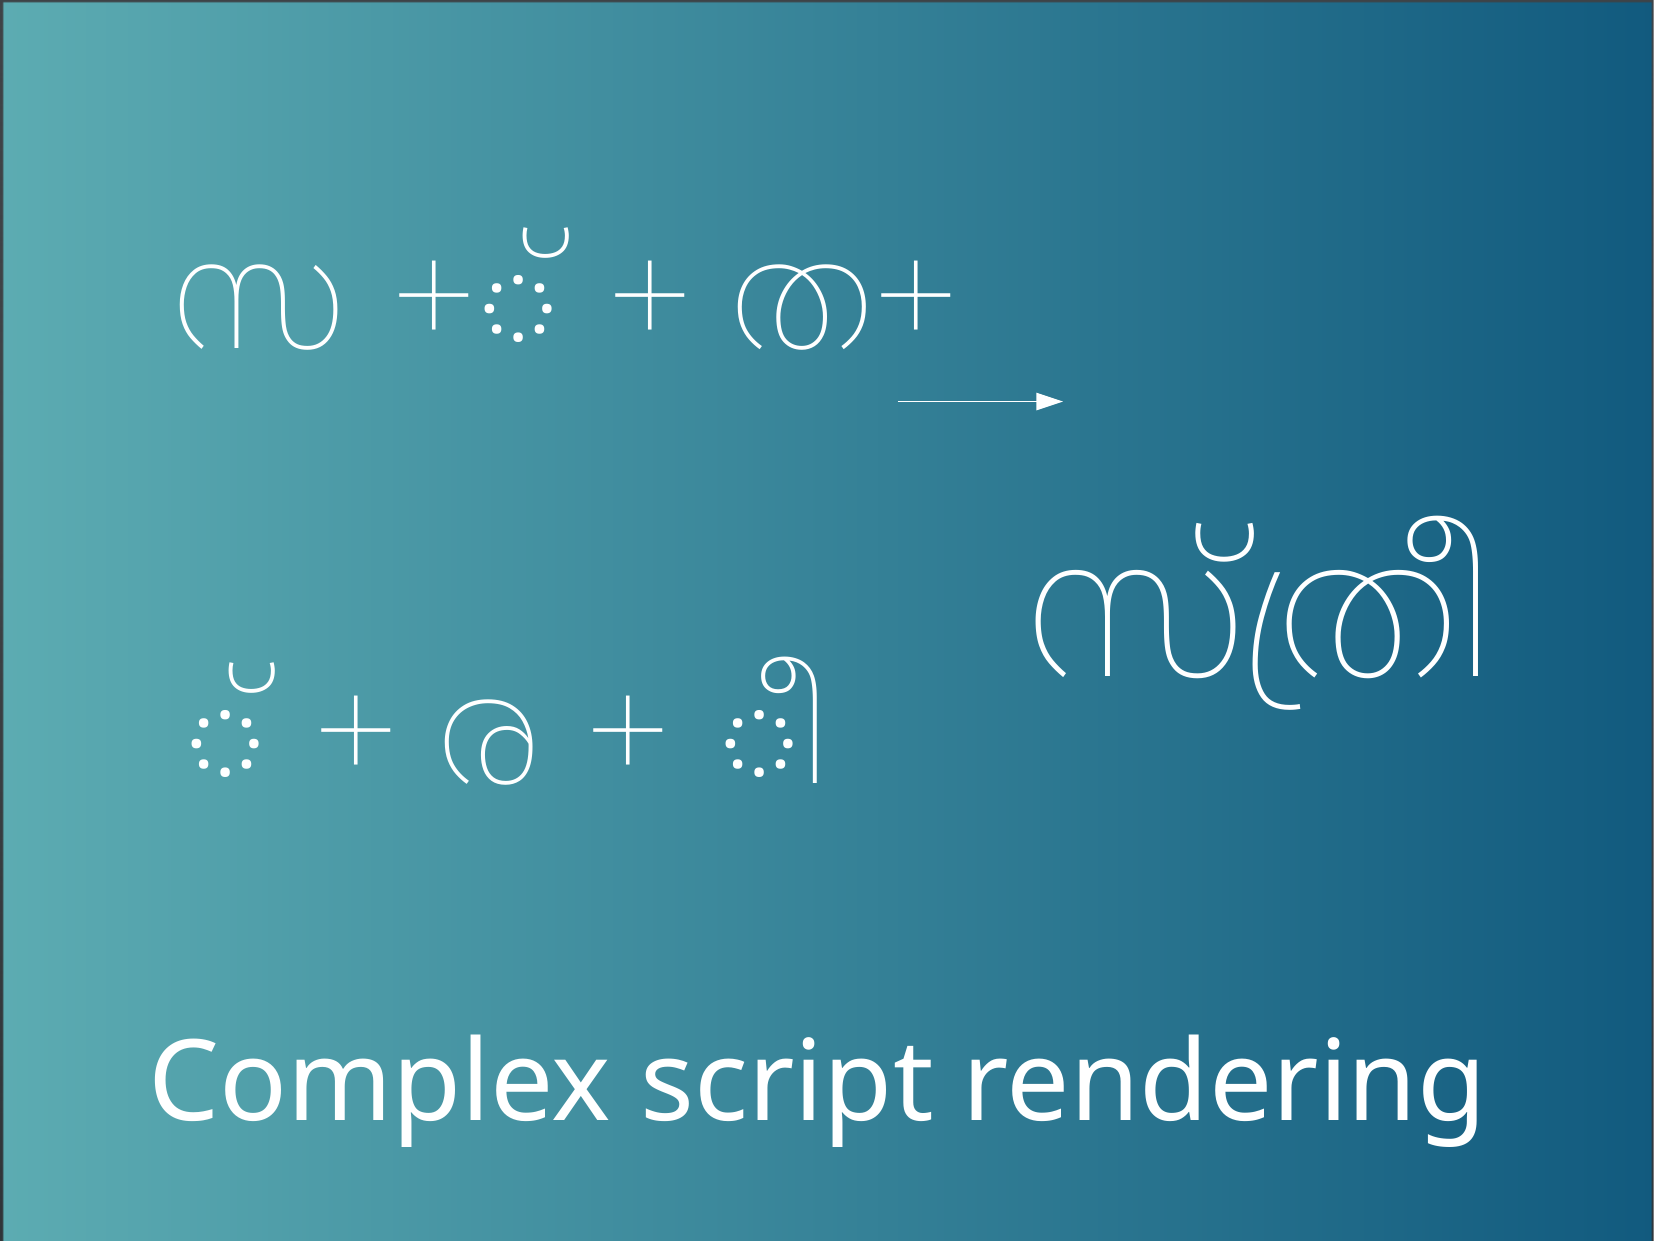

# സ +് + ത+ ് + ര + ീ
 സ്ത്രീ
Complex script rendering